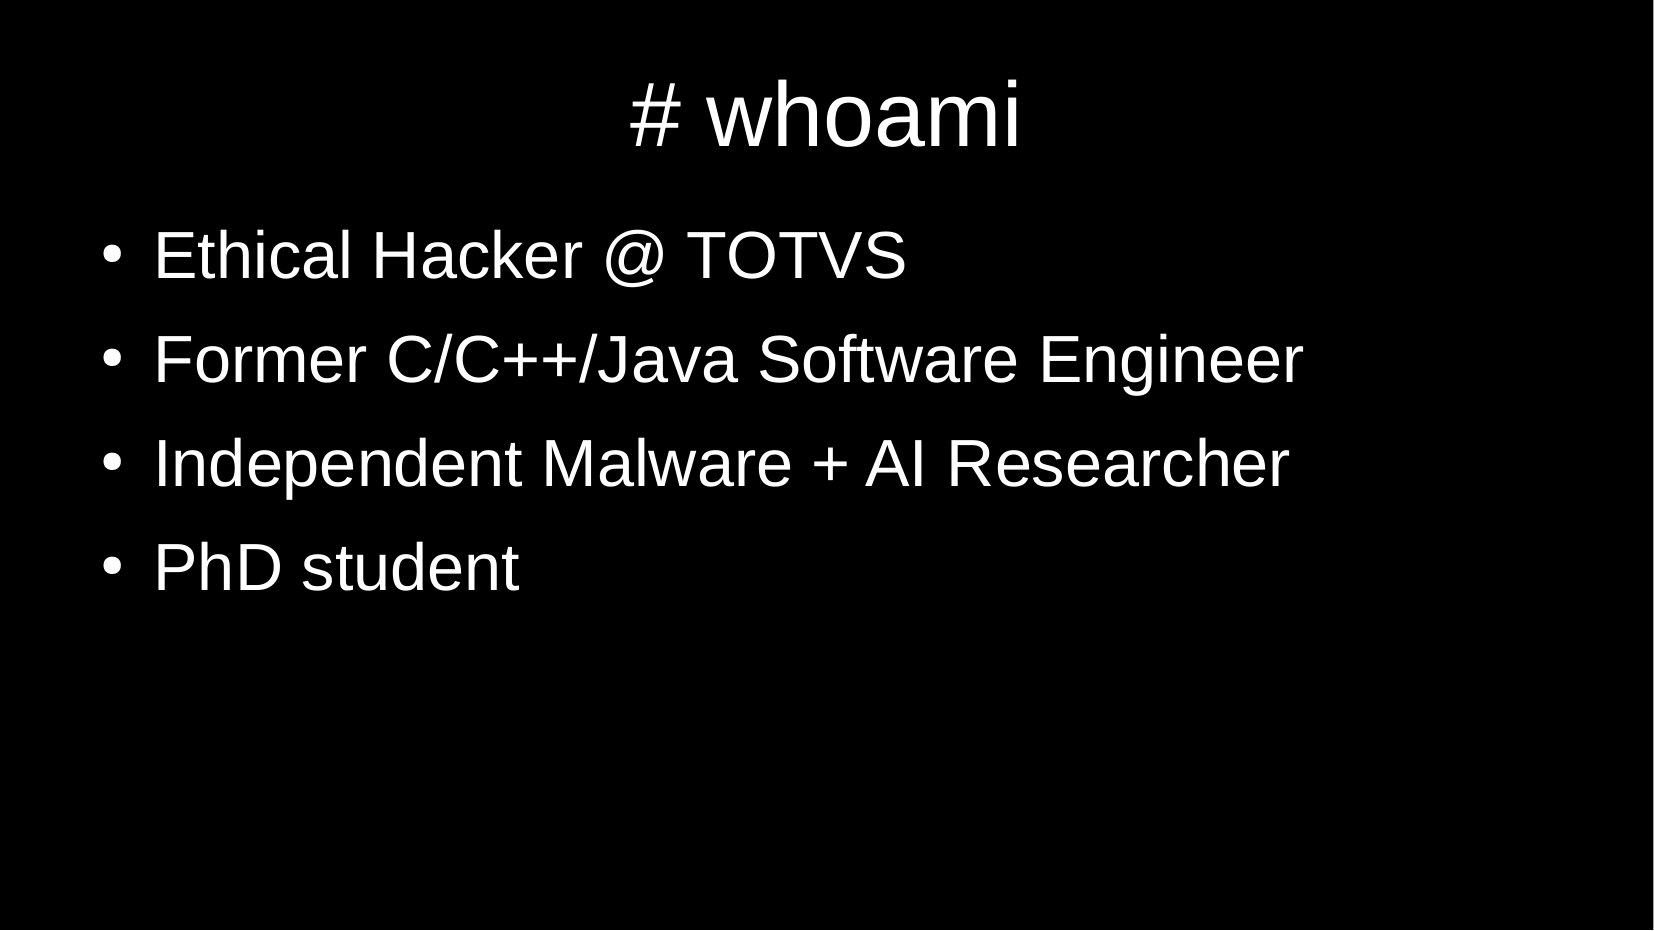

# # whoami
Ethical Hacker @ TOTVS
Former C/C++/Java Software Engineer
Independent Malware + AI Researcher
PhD student